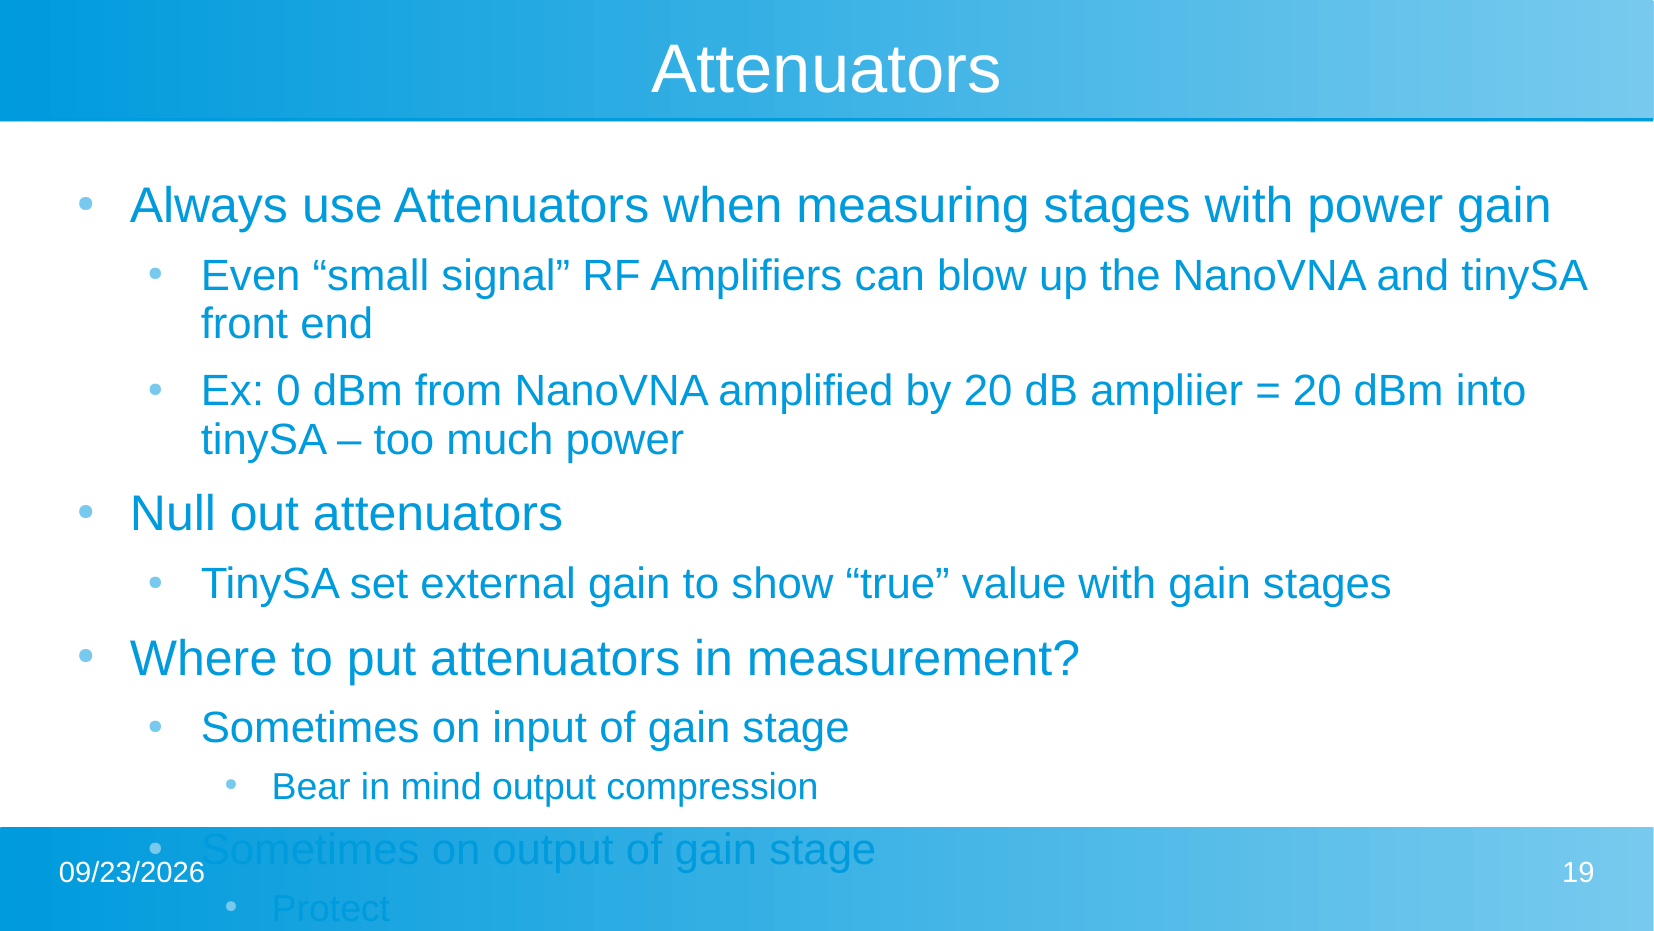

# Attenuators
Always use Attenuators when measuring stages with power gain
Even “small signal” RF Amplifiers can blow up the NanoVNA and tinySA front end
Ex: 0 dBm from NanoVNA amplified by 20 dB ampliier = 20 dBm into tinySA – too much power
Null out attenuators
TinySA set external gain to show “true” value with gain stages
Where to put attenuators in measurement?
Sometimes on input of gain stage
Bear in mind output compression
Sometimes on output of gain stage
Protect
19